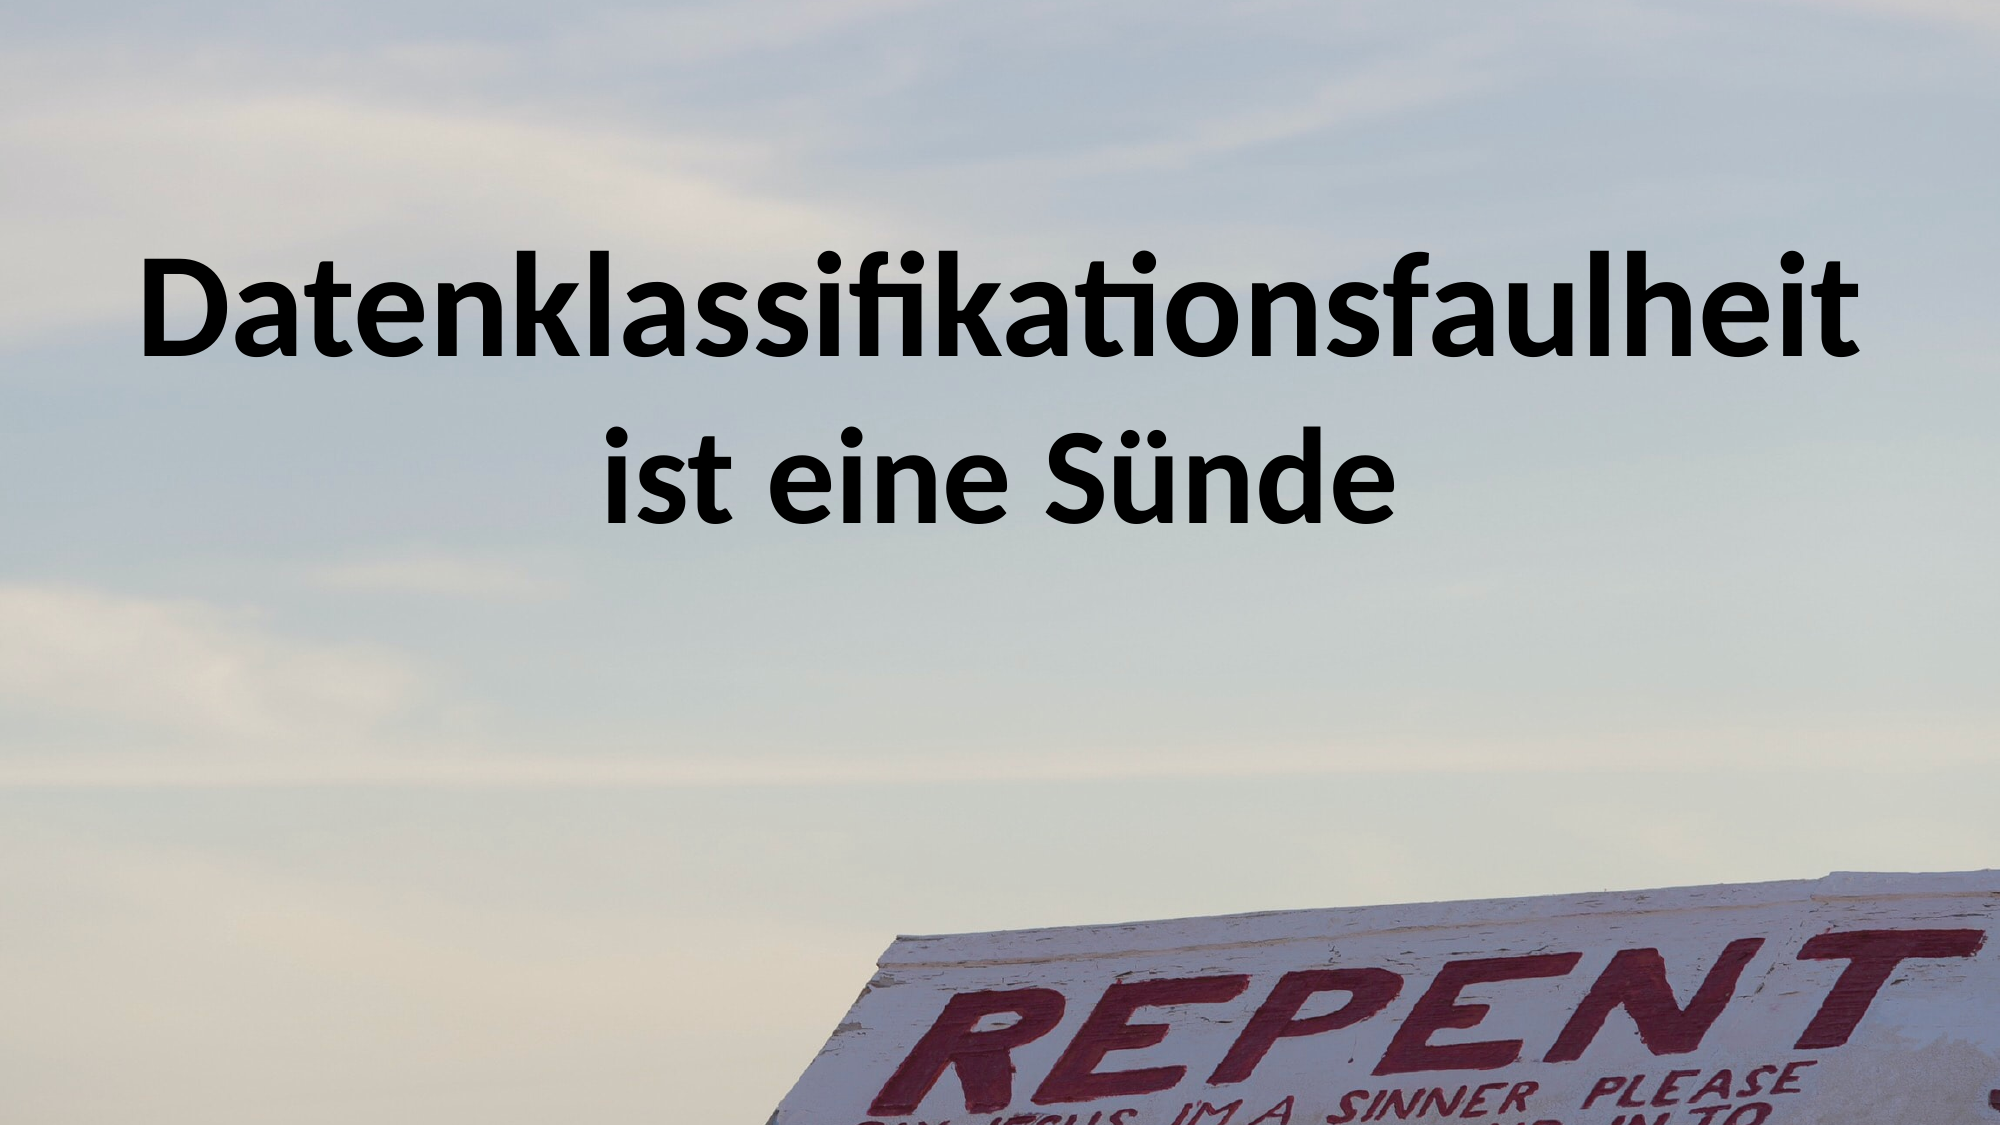

Datenklassifikationsfaulheit
ist eine Sünde
Photo by Joel Muniz on Unsplash